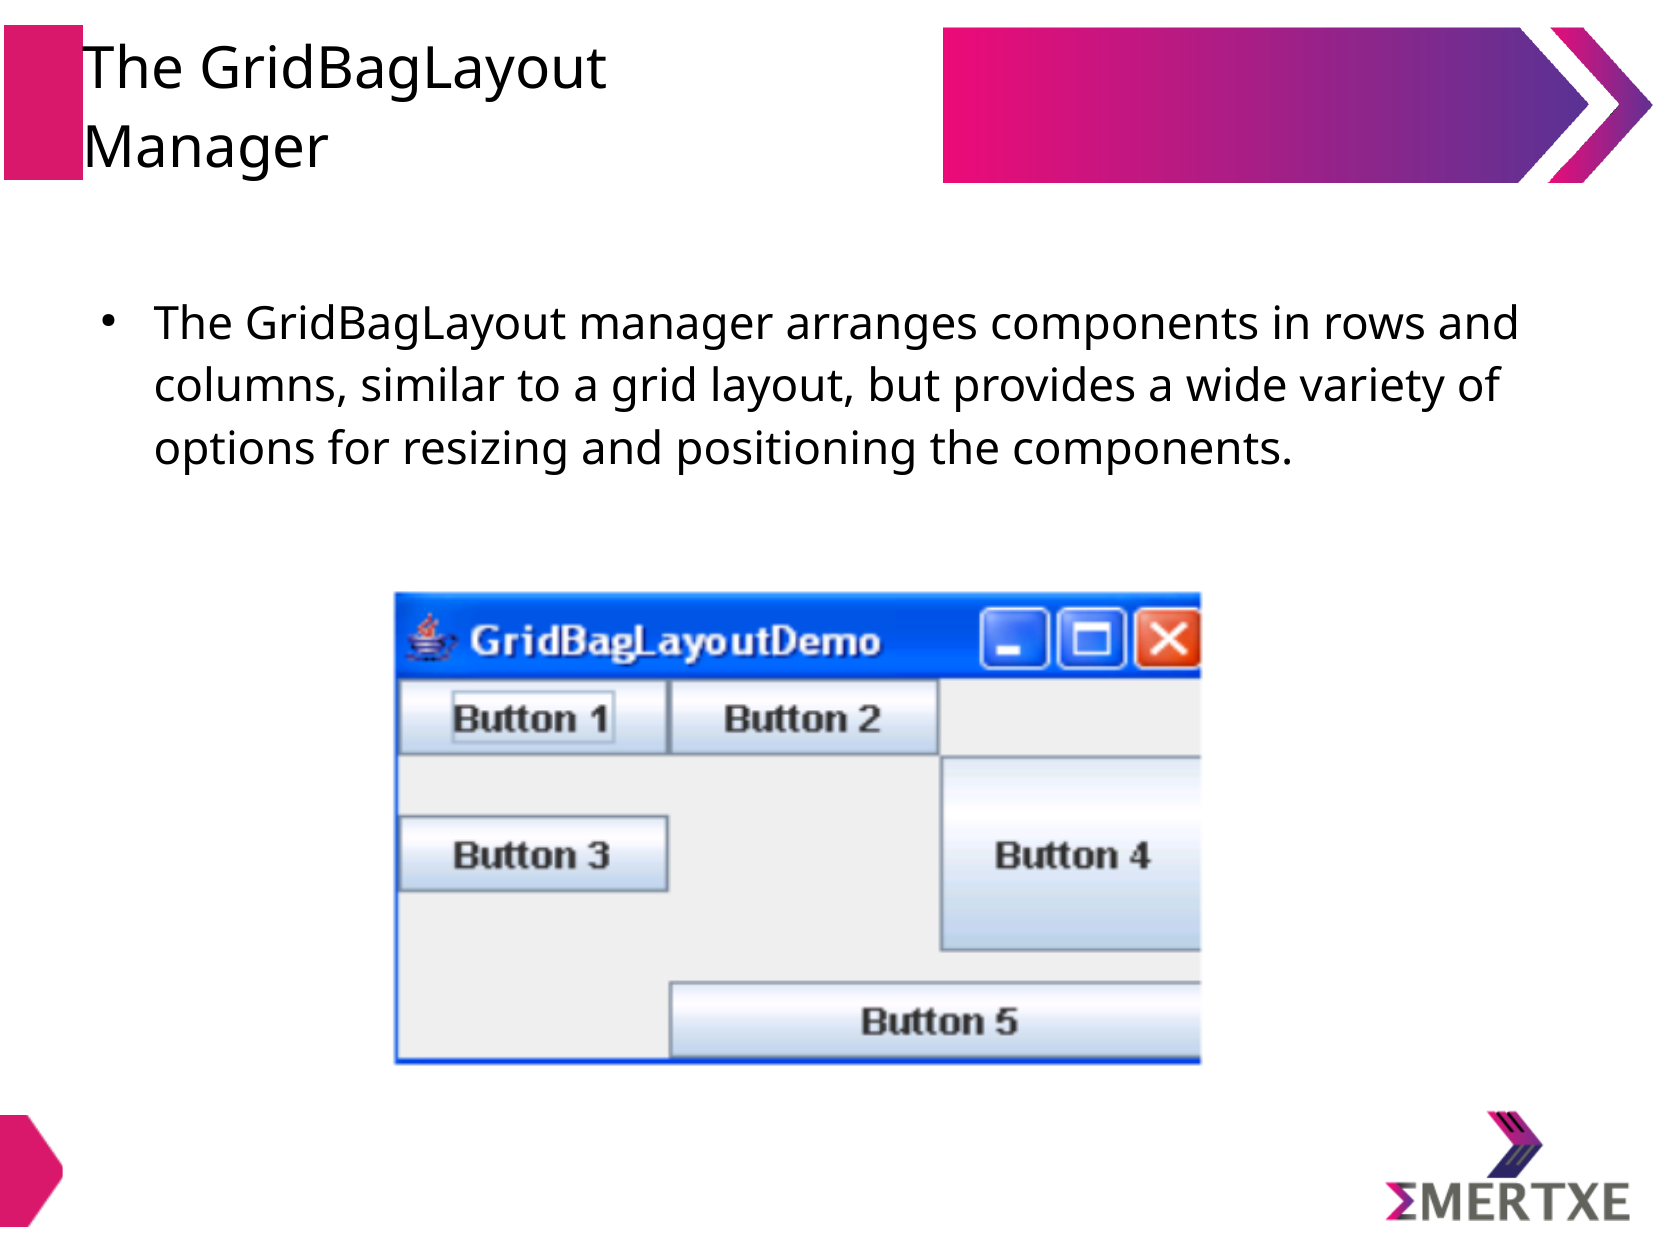

# The GridBagLayout Manager
The GridBagLayout manager arranges components in rows and columns, similar to a grid layout, but provides a wide variety of options for resizing and positioning the components.